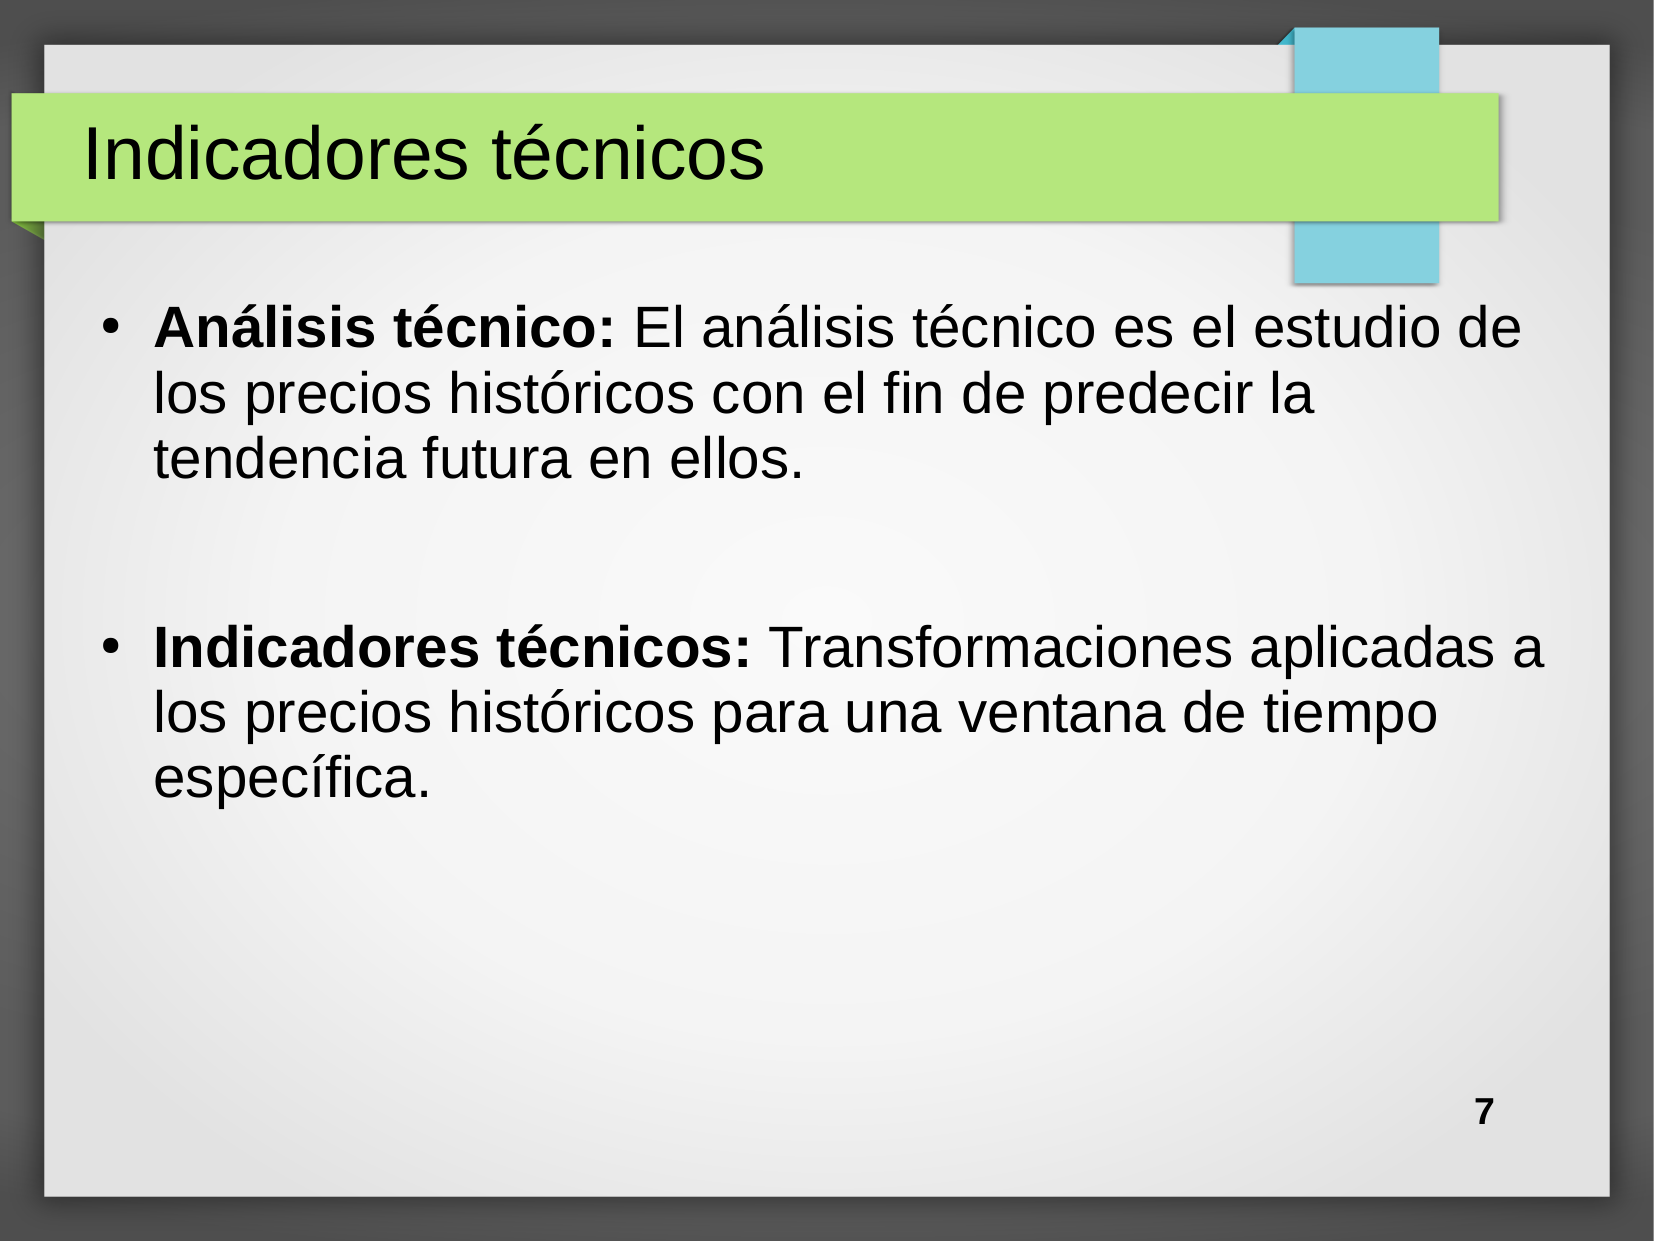

# Indicadores técnicos
Análisis técnico: El análisis técnico es el estudio de los precios históricos con el fin de predecir la tendencia futura en ellos.
Indicadores técnicos: Transformaciones aplicadas a los precios históricos para una ventana de tiempo específica.
7